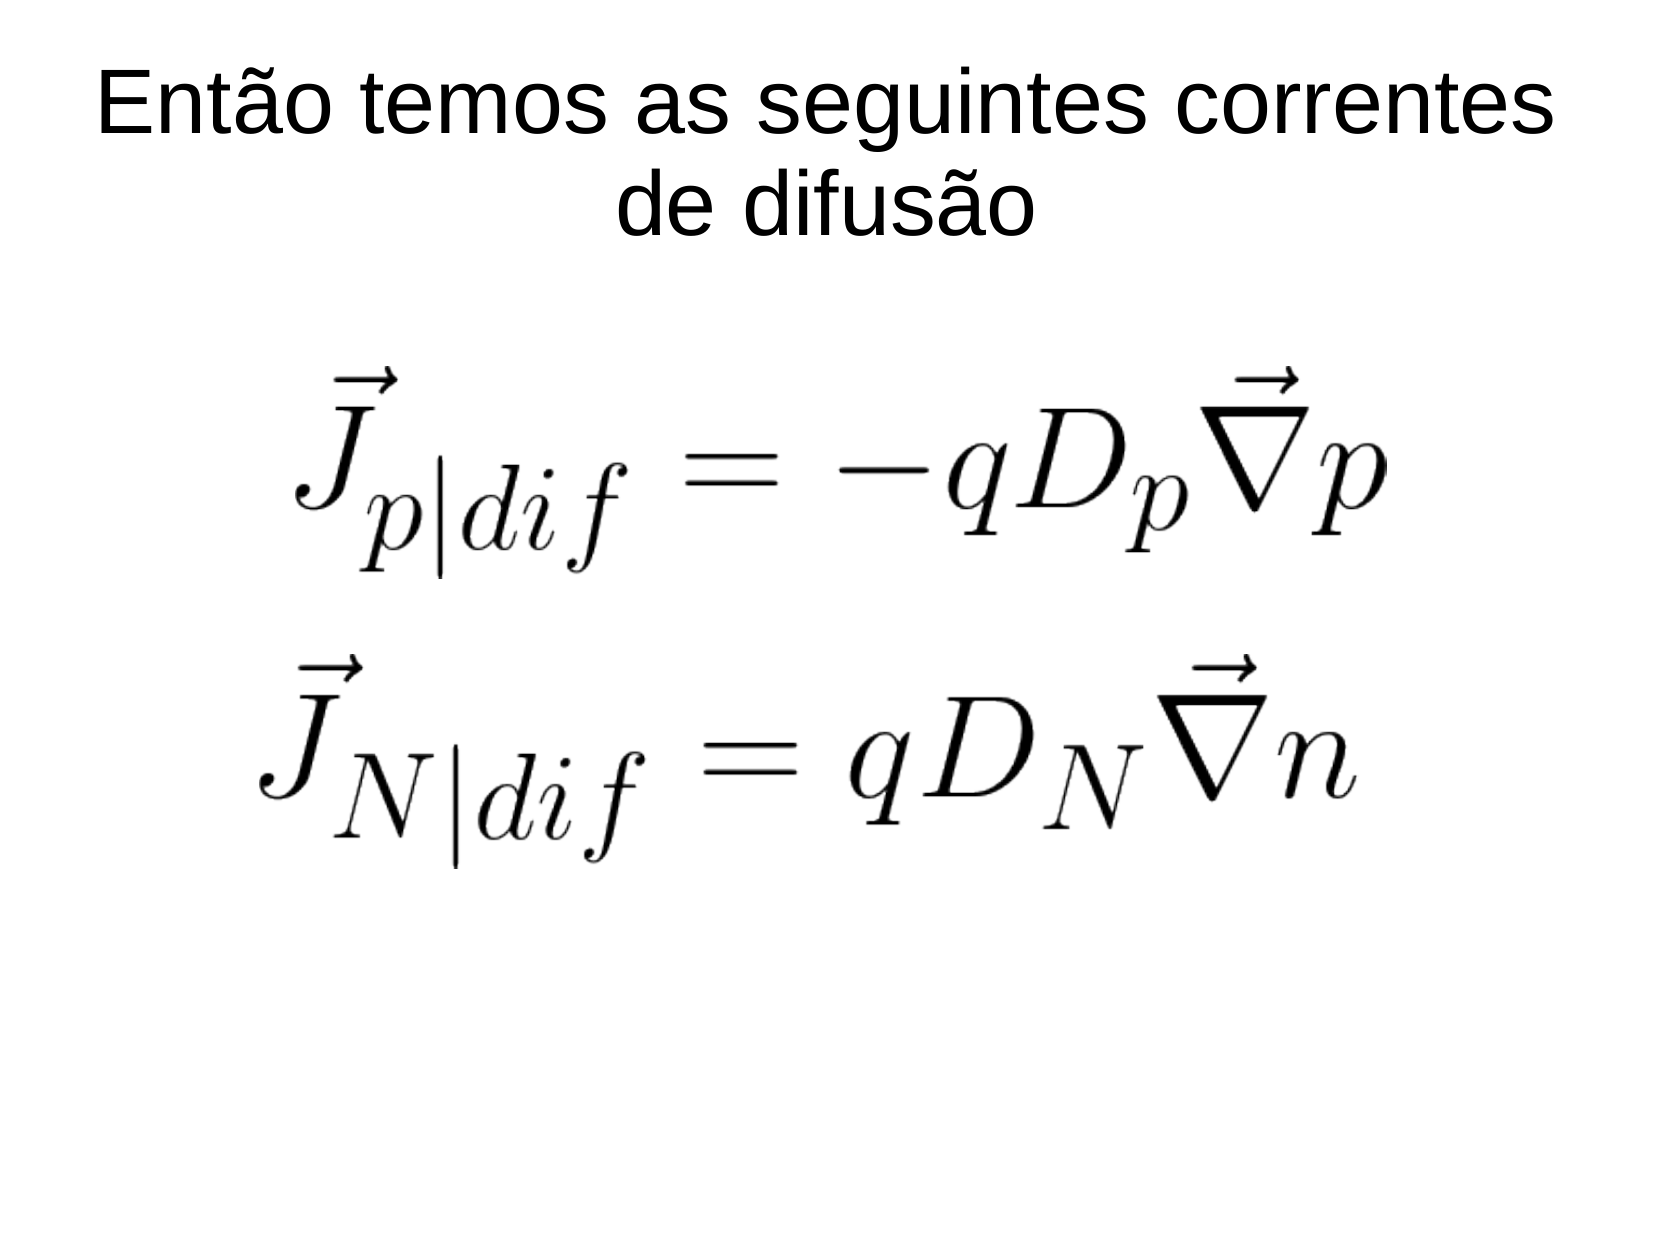

# Então temos as seguintes correntes de difusão